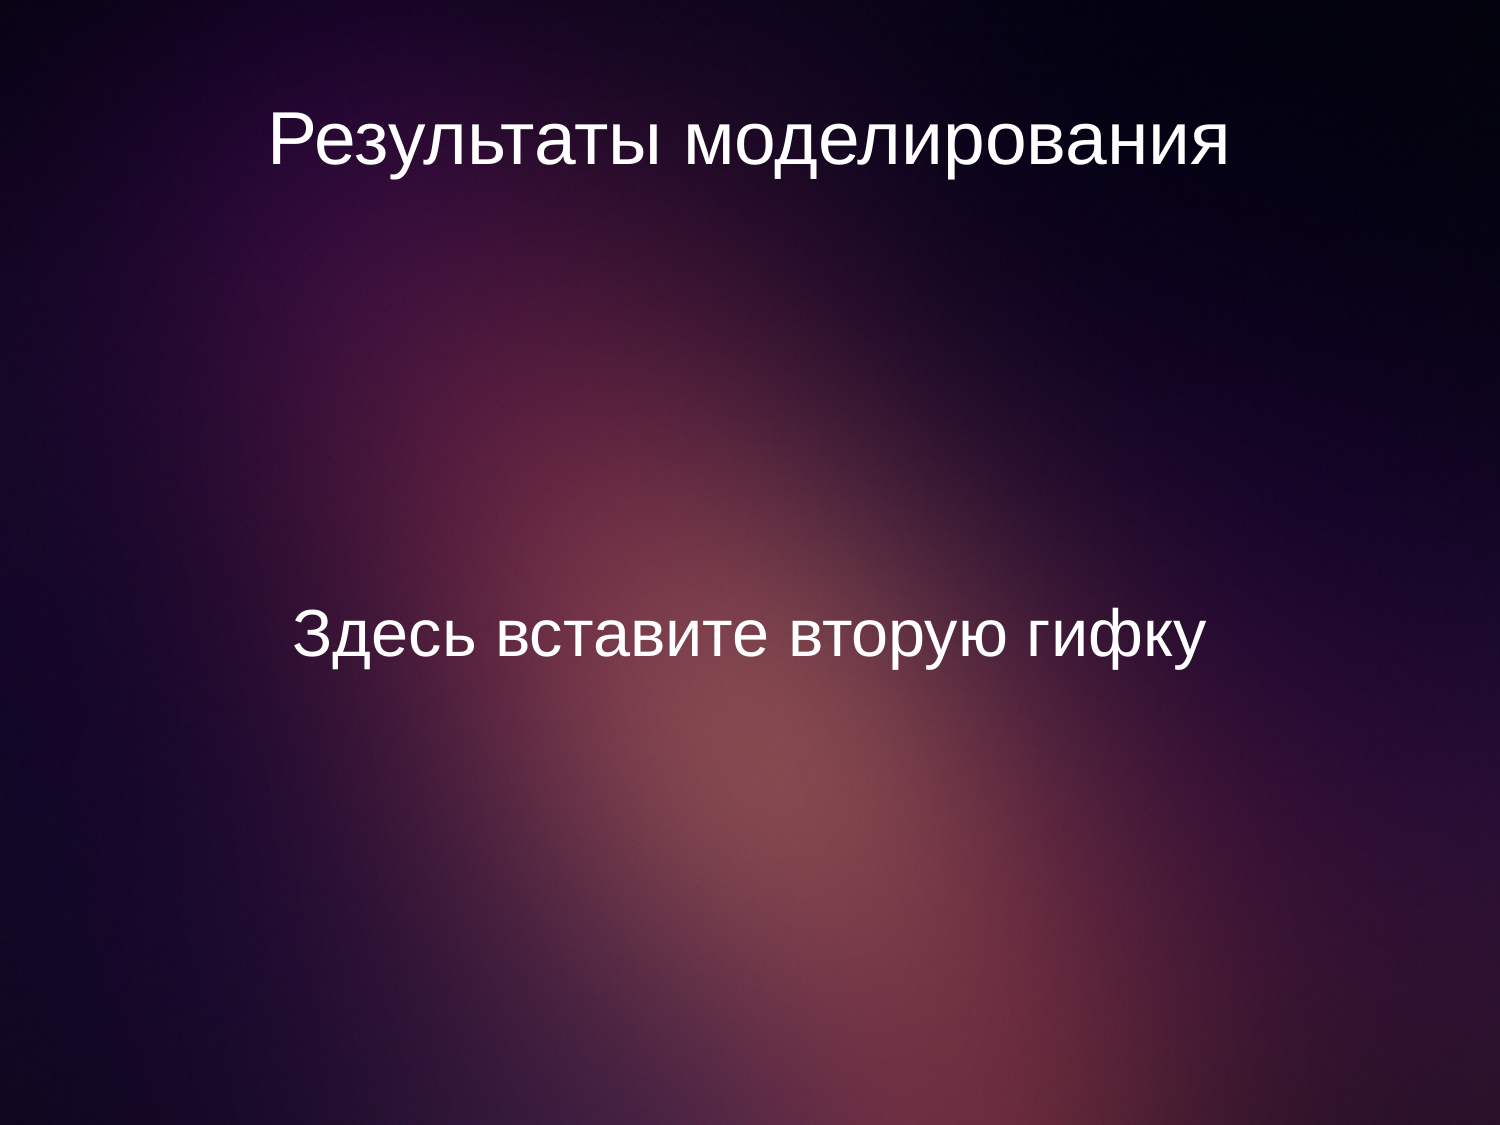

# Результаты моделирования
Здесь вставите вторую гифку